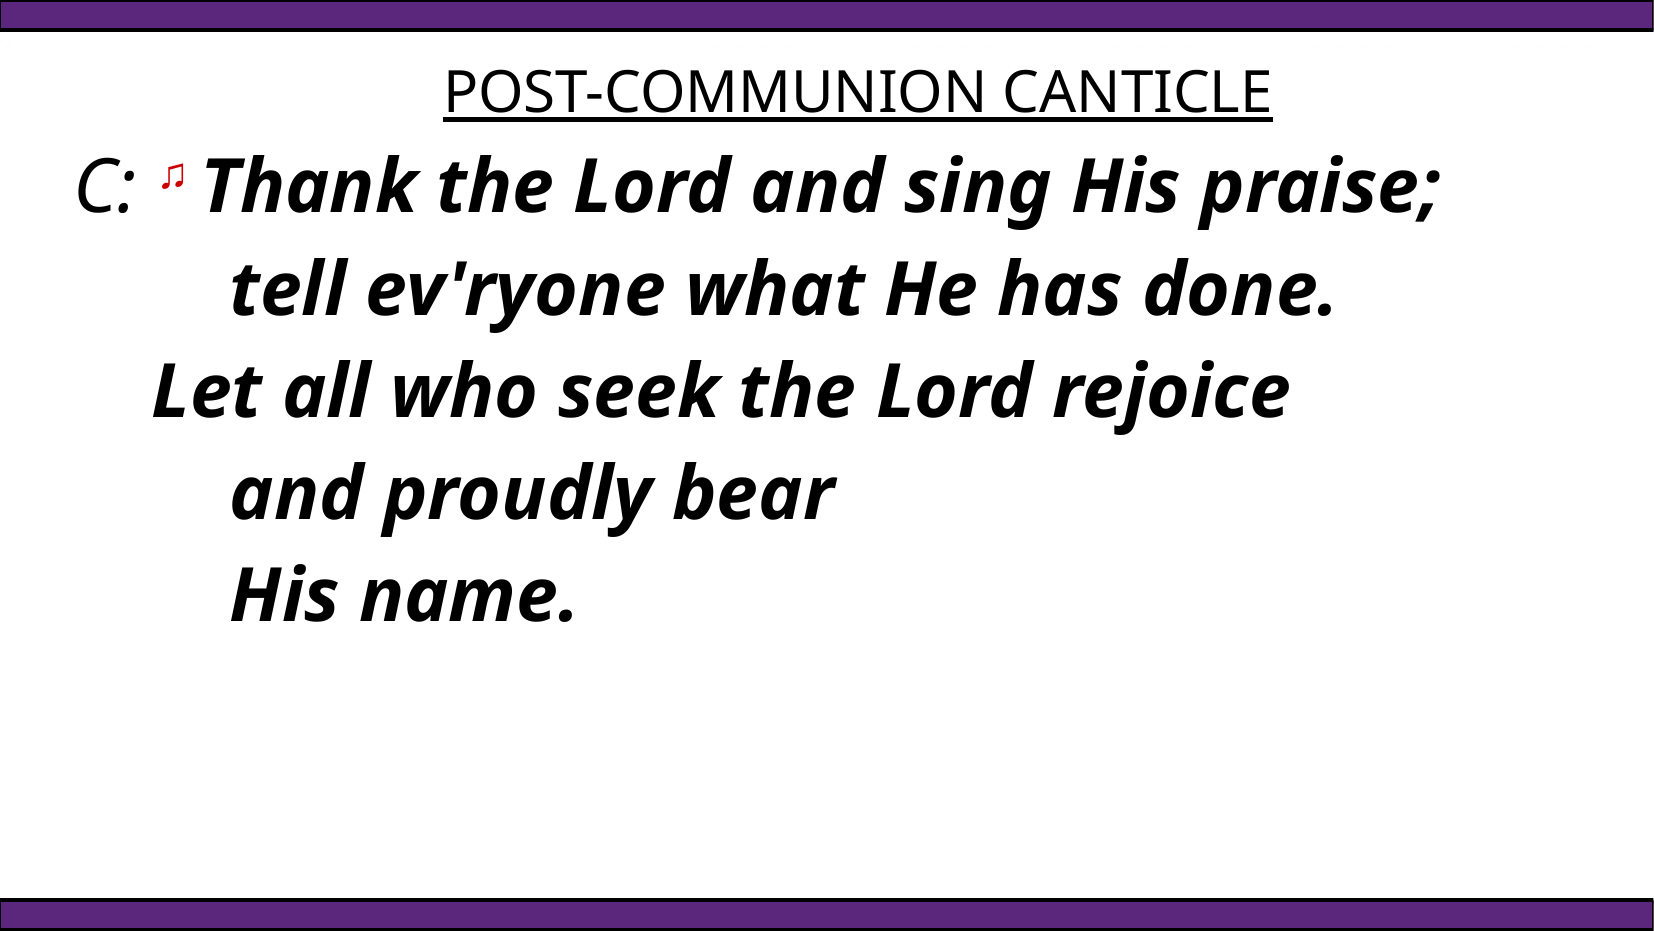

POST-COMMUNION CANTICLE
C: ♫ Thank the Lord and sing His praise;
 tell ev'ryone what He has done.
 Let all who seek the Lord rejoice
 and proudly bear
 His name.